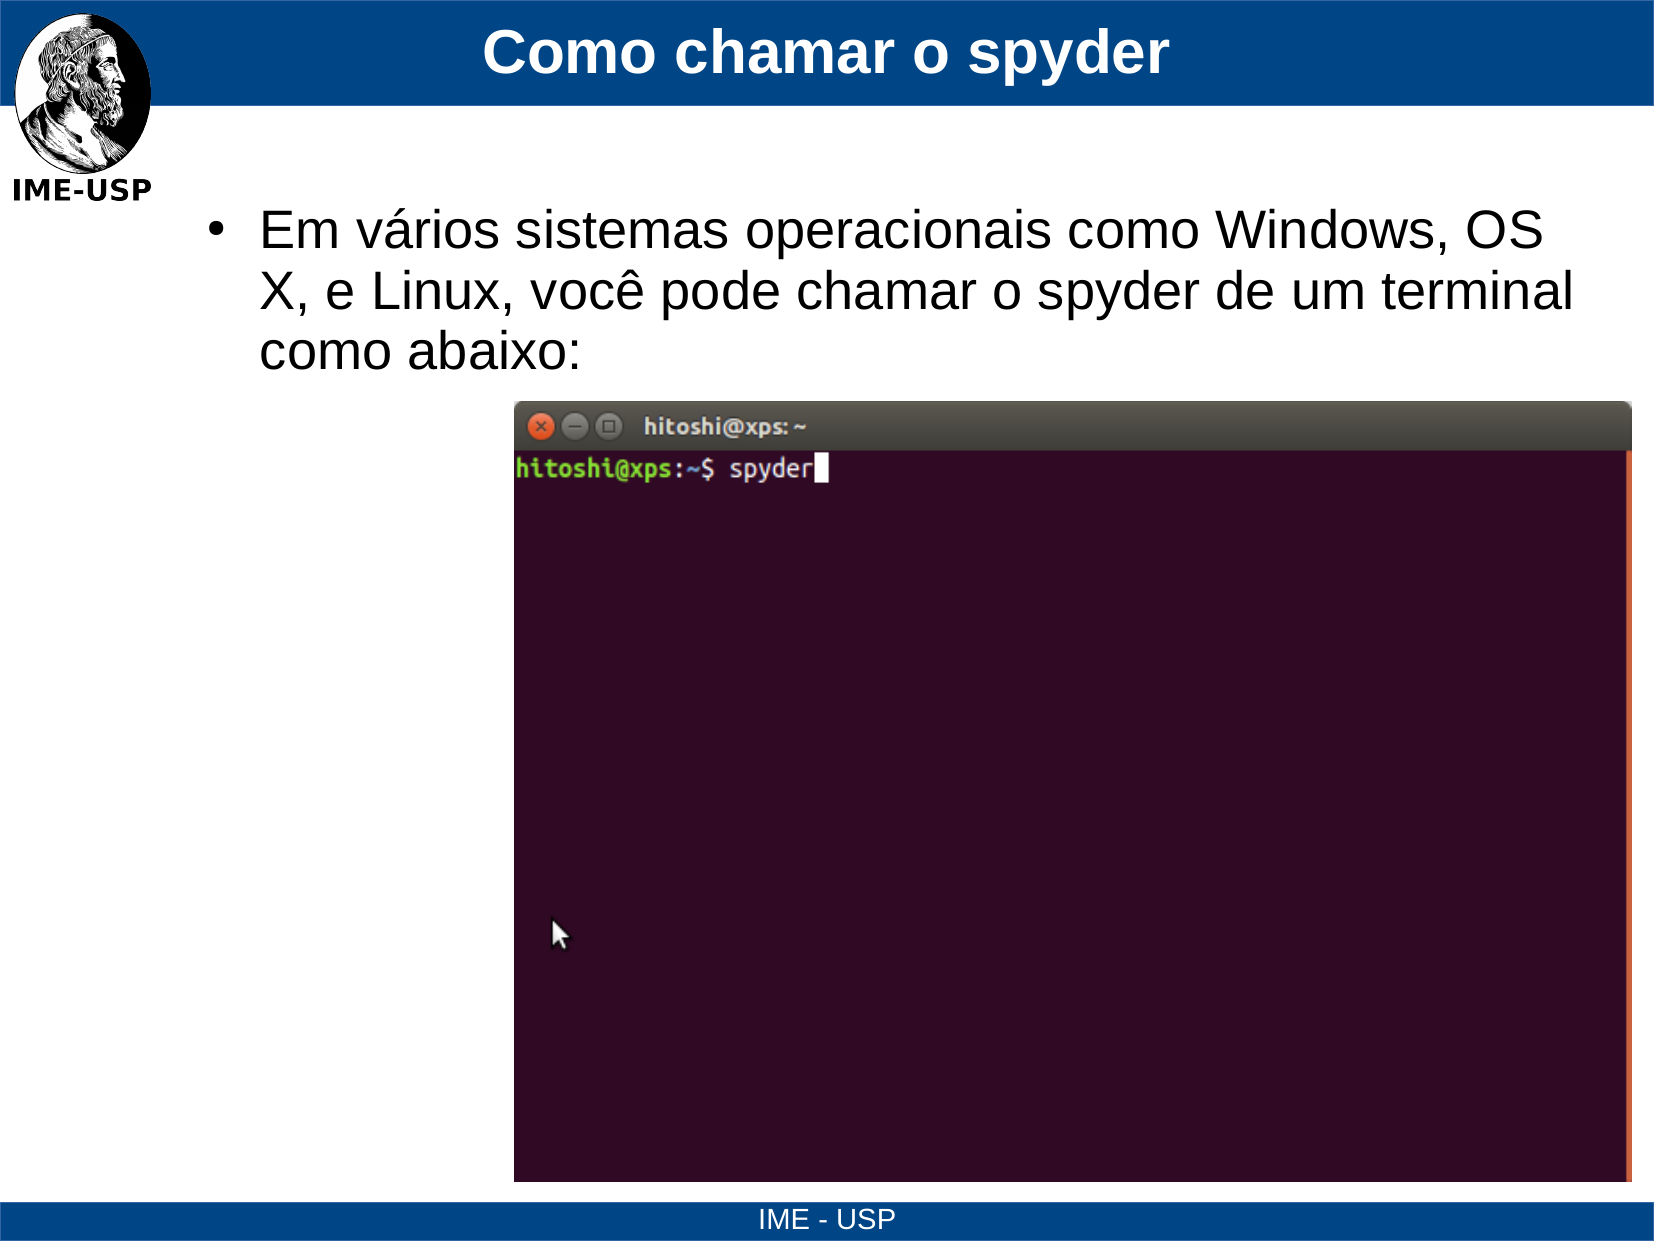

# Como chamar o spyder
Em vários sistemas operacionais como Windows, OS X, e Linux, você pode chamar o spyder de um terminal como abaixo: